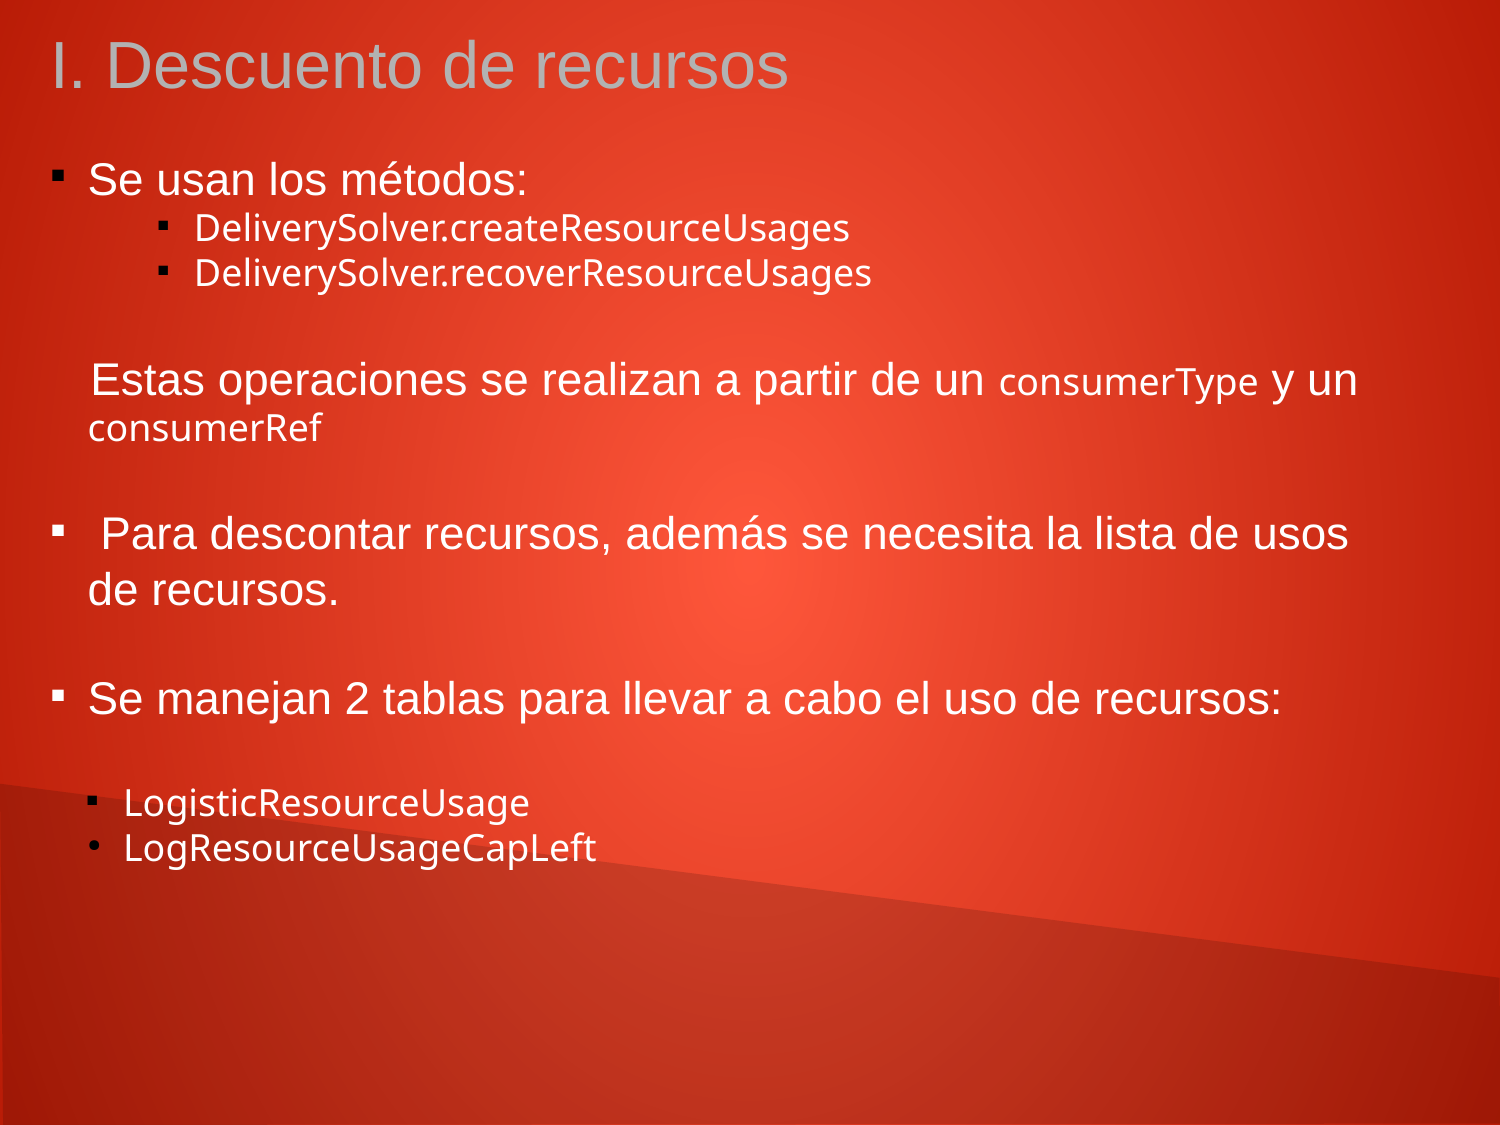

I. Descuento de recursos
Se usan los métodos:
DeliverySolver.createResourceUsages
DeliverySolver.recoverResourceUsages
Estas operaciones se realizan a partir de un consumerType y un consumerRef
 Para descontar recursos, además se necesita la lista de usos de recursos.
Se manejan 2 tablas para llevar a cabo el uso de recursos:
LogisticResourceUsage
LogResourceUsageCapLeft